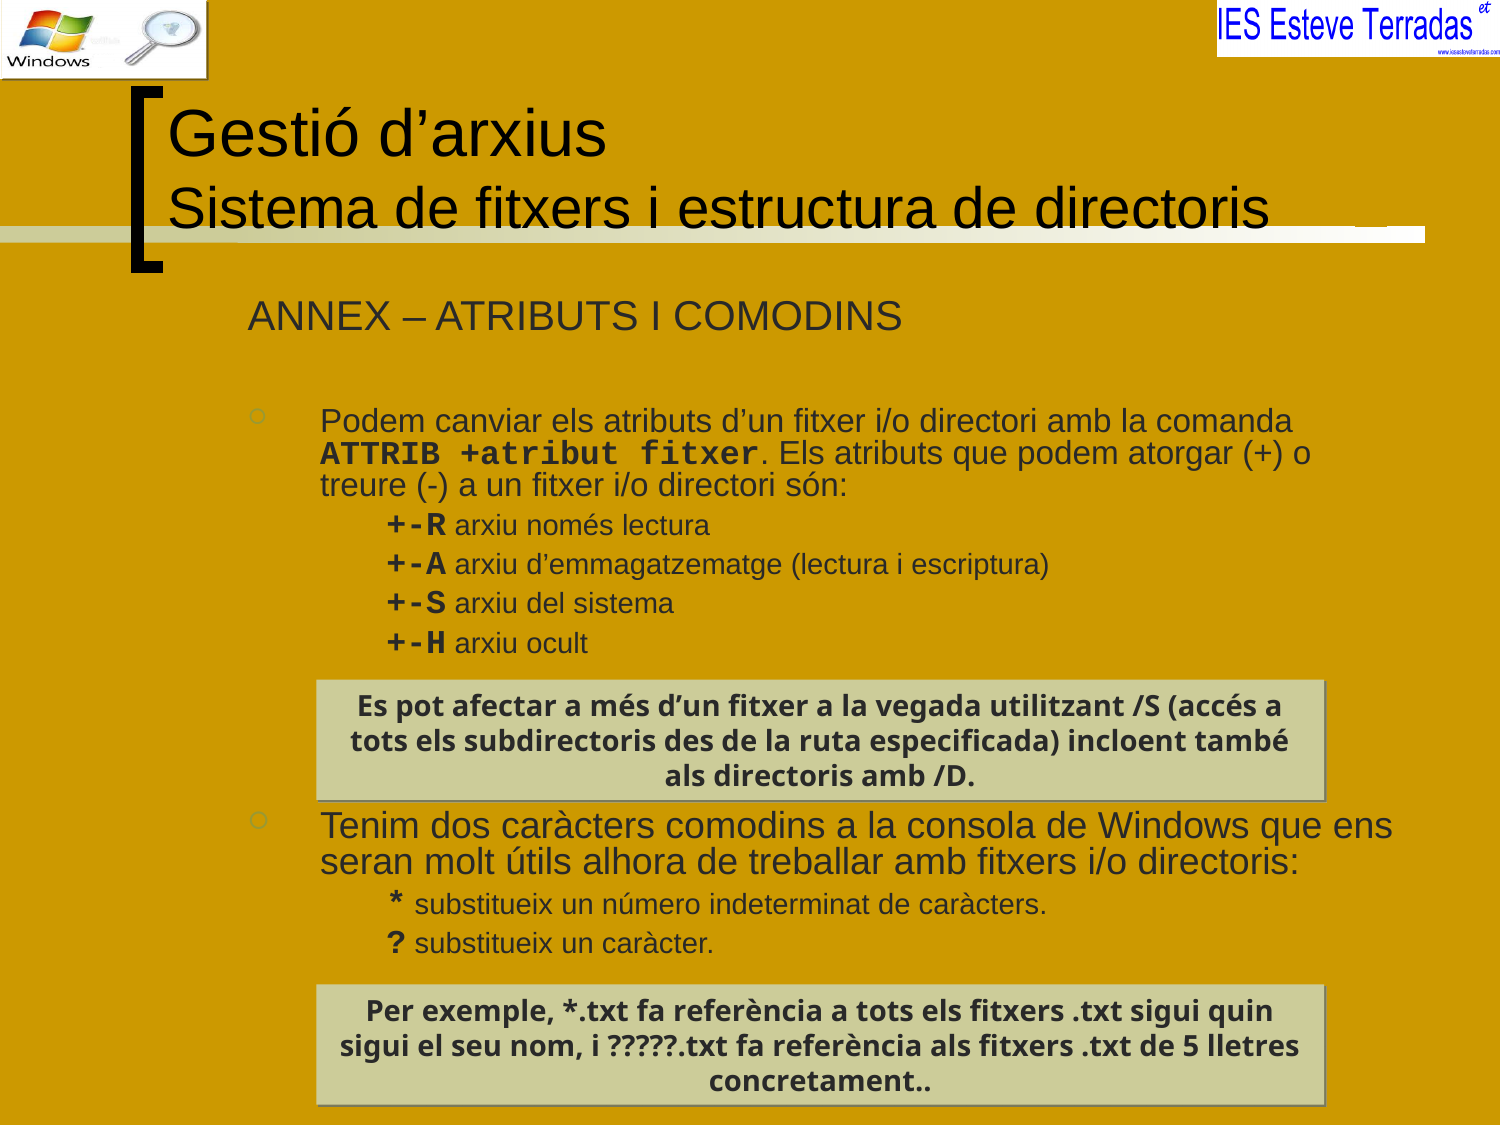

# Gestió d’arxius Sistema de fitxers i estructura de directoris
ANNEX – ATRIBUTS I COMODINS
Podem canviar els atributs d’un fitxer i/o directori amb la comanda ATTRIB +atribut fitxer. Els atributs que podem atorgar (+) o treure (-) a un fitxer i/o directori són:
+-R arxiu només lectura
+-A arxiu d’emmagatzematge (lectura i escriptura)
+-S arxiu del sistema
+-H arxiu ocult
Tenim dos caràcters comodins a la consola de Windows que ens seran molt útils alhora de treballar amb fitxers i/o directoris:
* substitueix un número indeterminat de caràcters.
? substitueix un caràcter.
Es pot afectar a més d’un fitxer a la vegada utilitzant /S (accés a tots els subdirectoris des de la ruta especificada) incloent també als directoris amb /D.
Per exemple, *.txt fa referència a tots els fitxers .txt sigui quin sigui el seu nom, i ?????.txt fa referència als fitxers .txt de 5 lletres concretament..